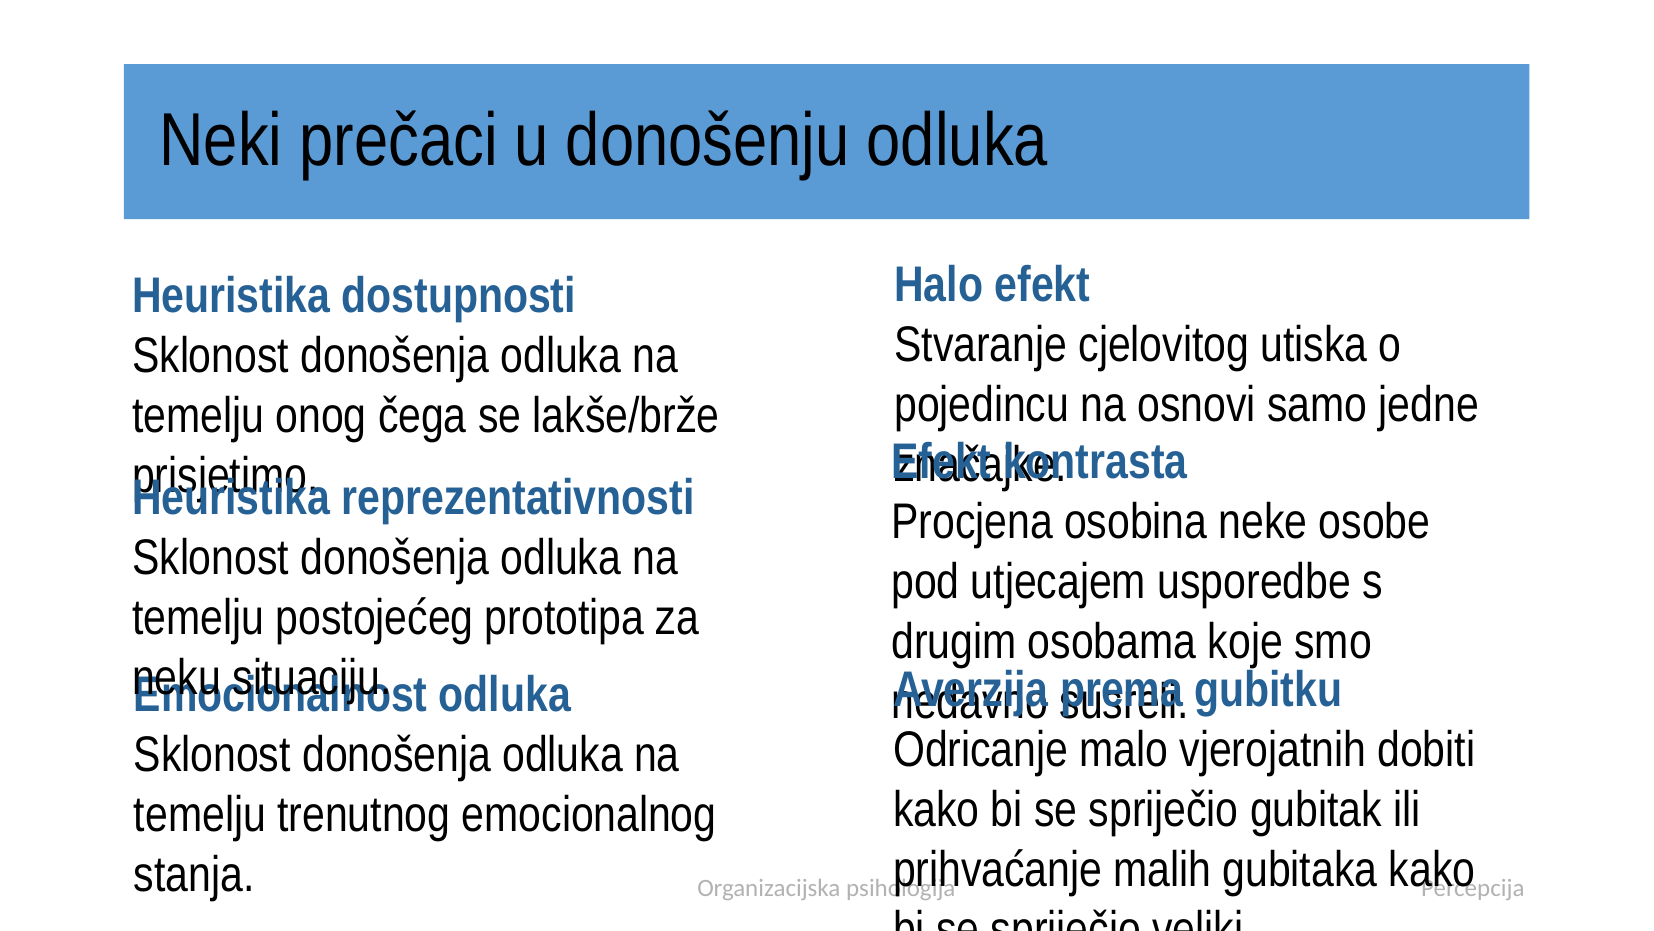

Neki prečaci u donošenju odluka
Halo efekt
Stvaranje cjelovitog utiska o pojedincu na osnovi samo jedne značajke.
Heuristika dostupnosti
Sklonost donošenja odluka na temelju onog čega se lakše/brže prisjetimo.
Efekt kontrasta
Procjena osobina neke osobe pod utjecajem usporedbe s drugim osobama koje smo nedavno susreli.
Heuristika reprezentativnosti
Sklonost donošenja odluka na temelju postojećeg prototipa za neku situaciju.
Averzija prema gubitku
Odricanje malo vjerojatnih dobiti kako bi se spriječio gubitak ili prihvaćanje malih gubitaka kako bi se spriječio veliki.
Emocionalnost odluka
Sklonost donošenja odluka na temelju trenutnog emocionalnog stanja.
Organizacijska psihologija
Percepcija